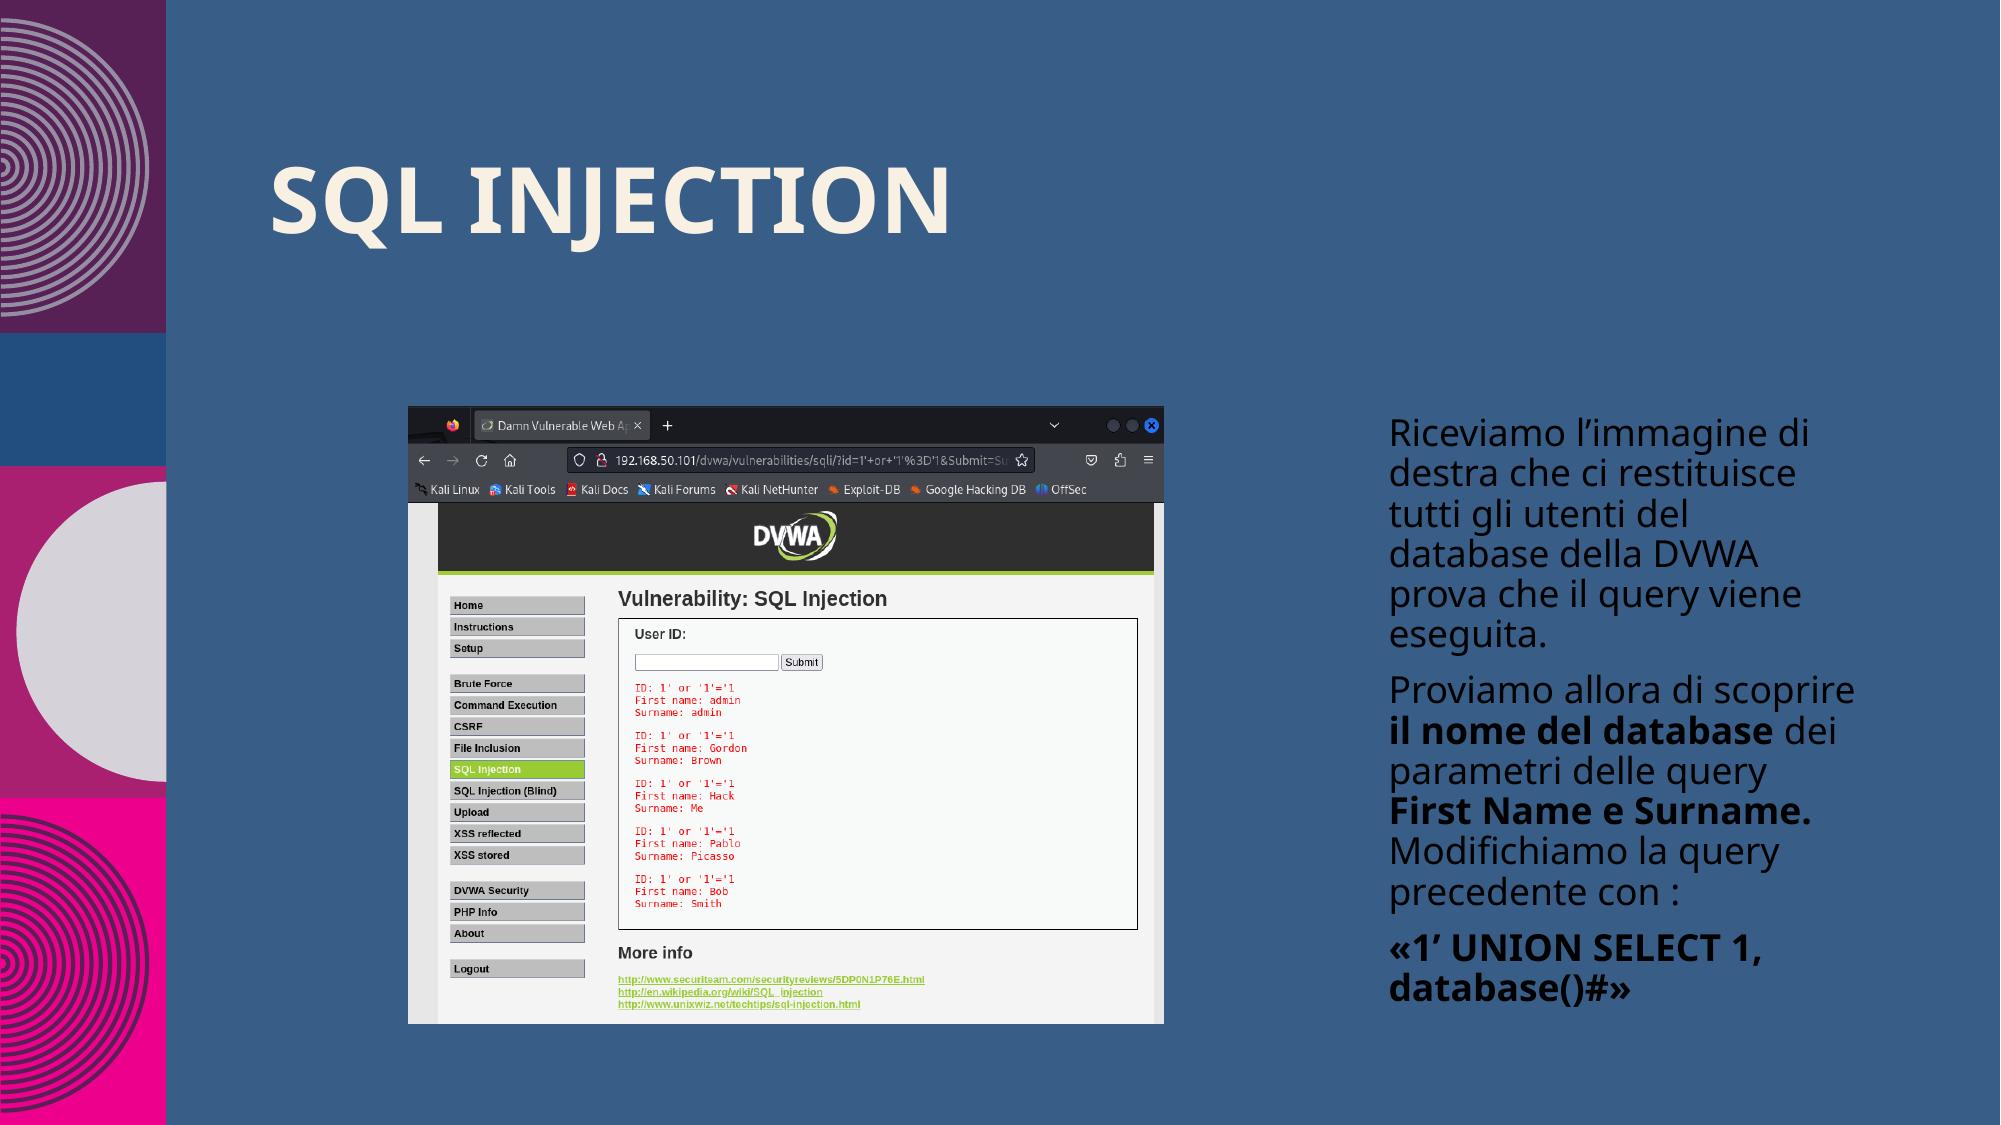

# Sql injection
Riceviamo l’immagine di destra che ci restituisce tutti gli utenti del database della DVWA prova che il query viene eseguita.
Proviamo allora di scoprire il nome del database dei parametri delle query First Name e Surname. Modifichiamo la query precedente con :
«1’ UNION SELECT 1, database()#»